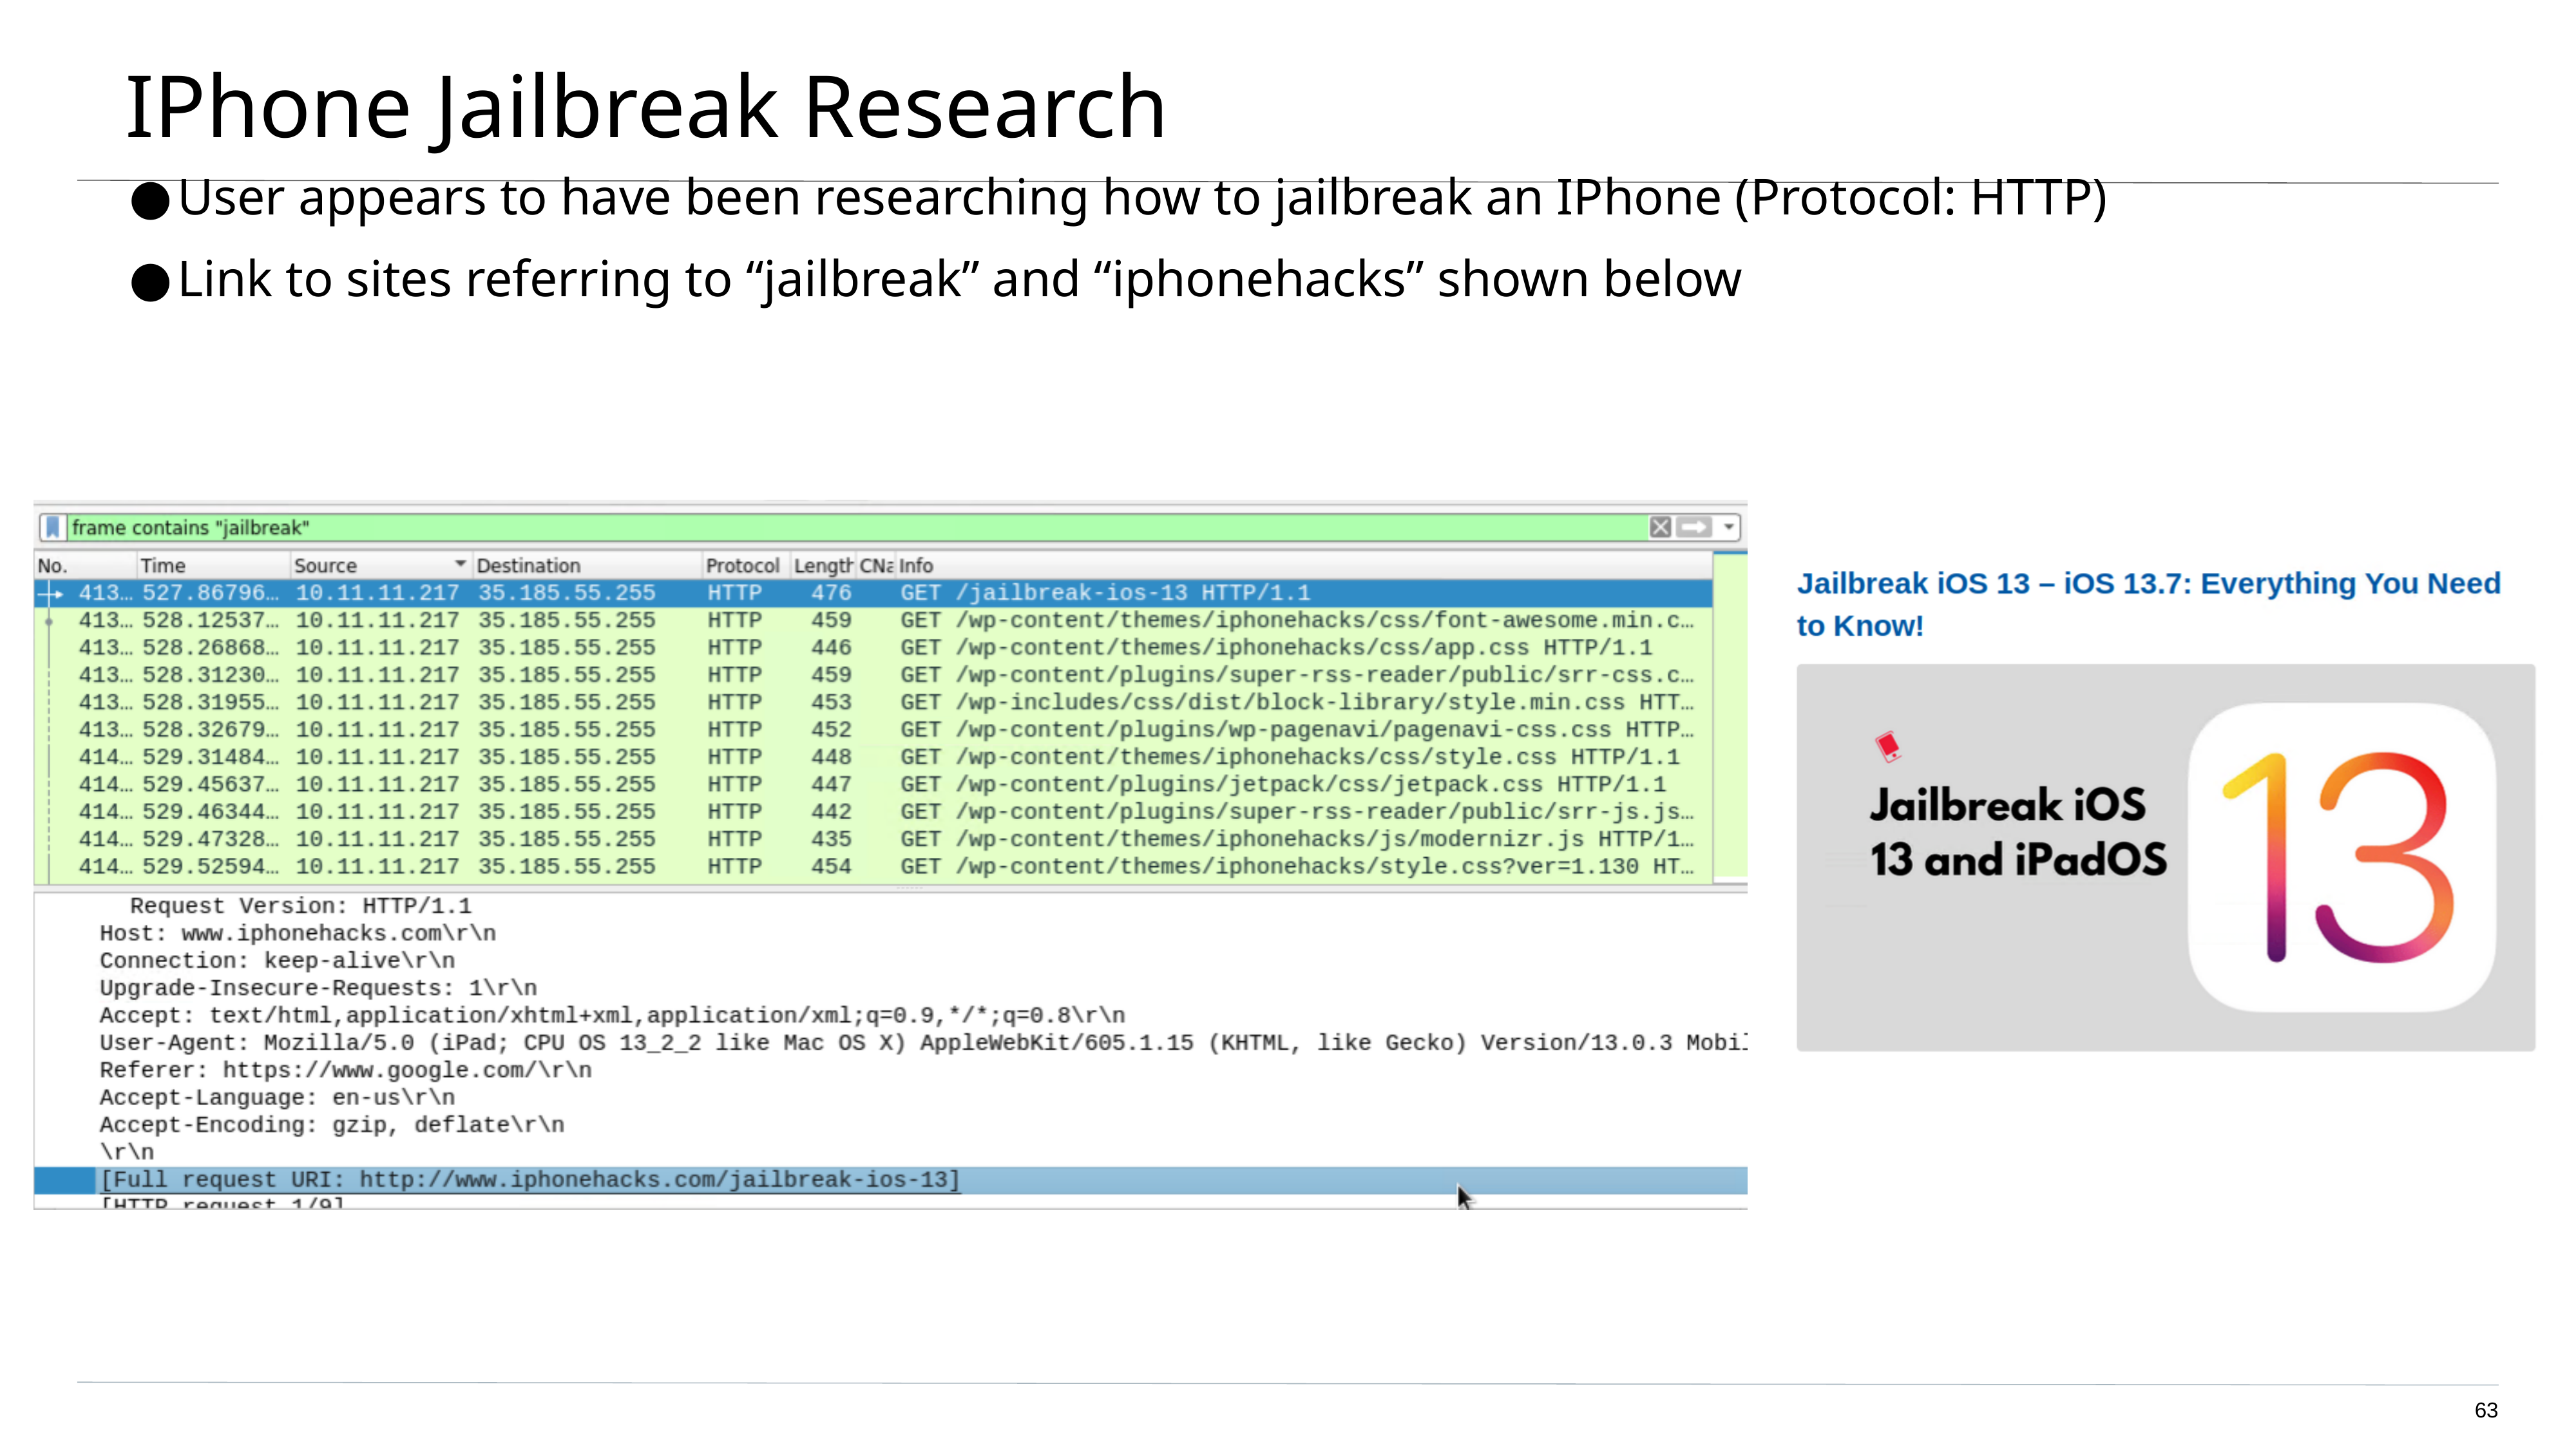

# IPhone Jailbreak Research
User appears to have been researching how to jailbreak an IPhone (Protocol: HTTP)
Link to sites referring to “jailbreak” and “iphonehacks” shown below